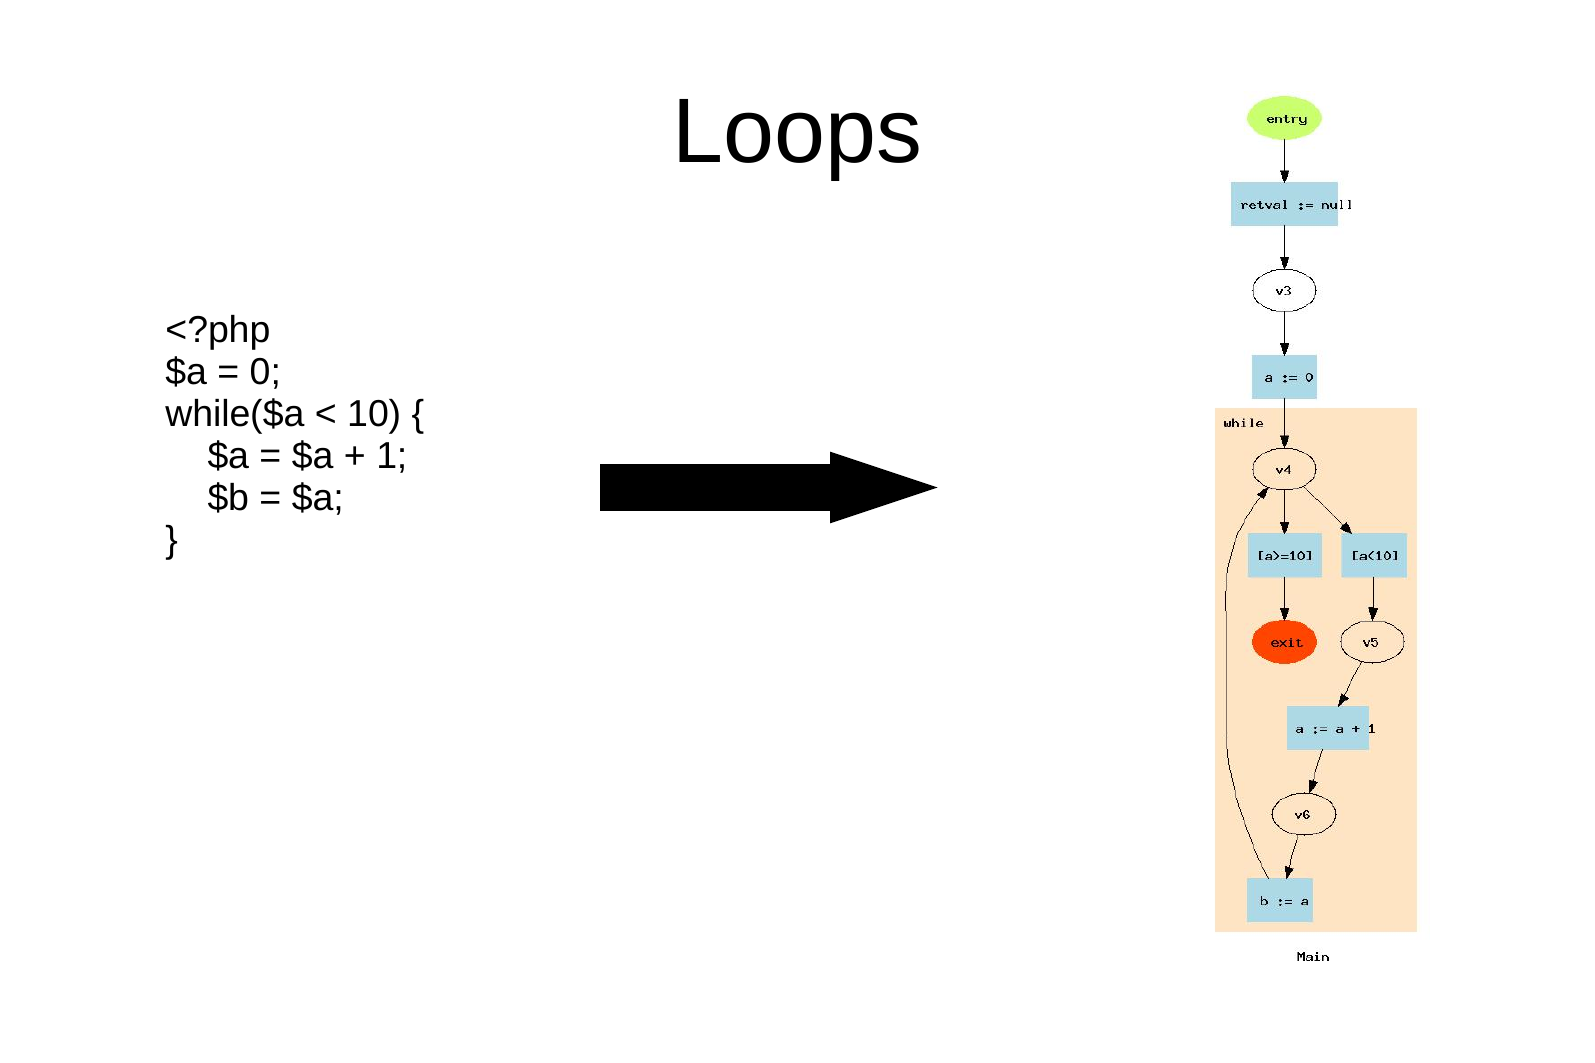

# Loops
<?php
$a = 0;
while($a < 10) {
 $a = $a + 1;
 $b = $a;
}